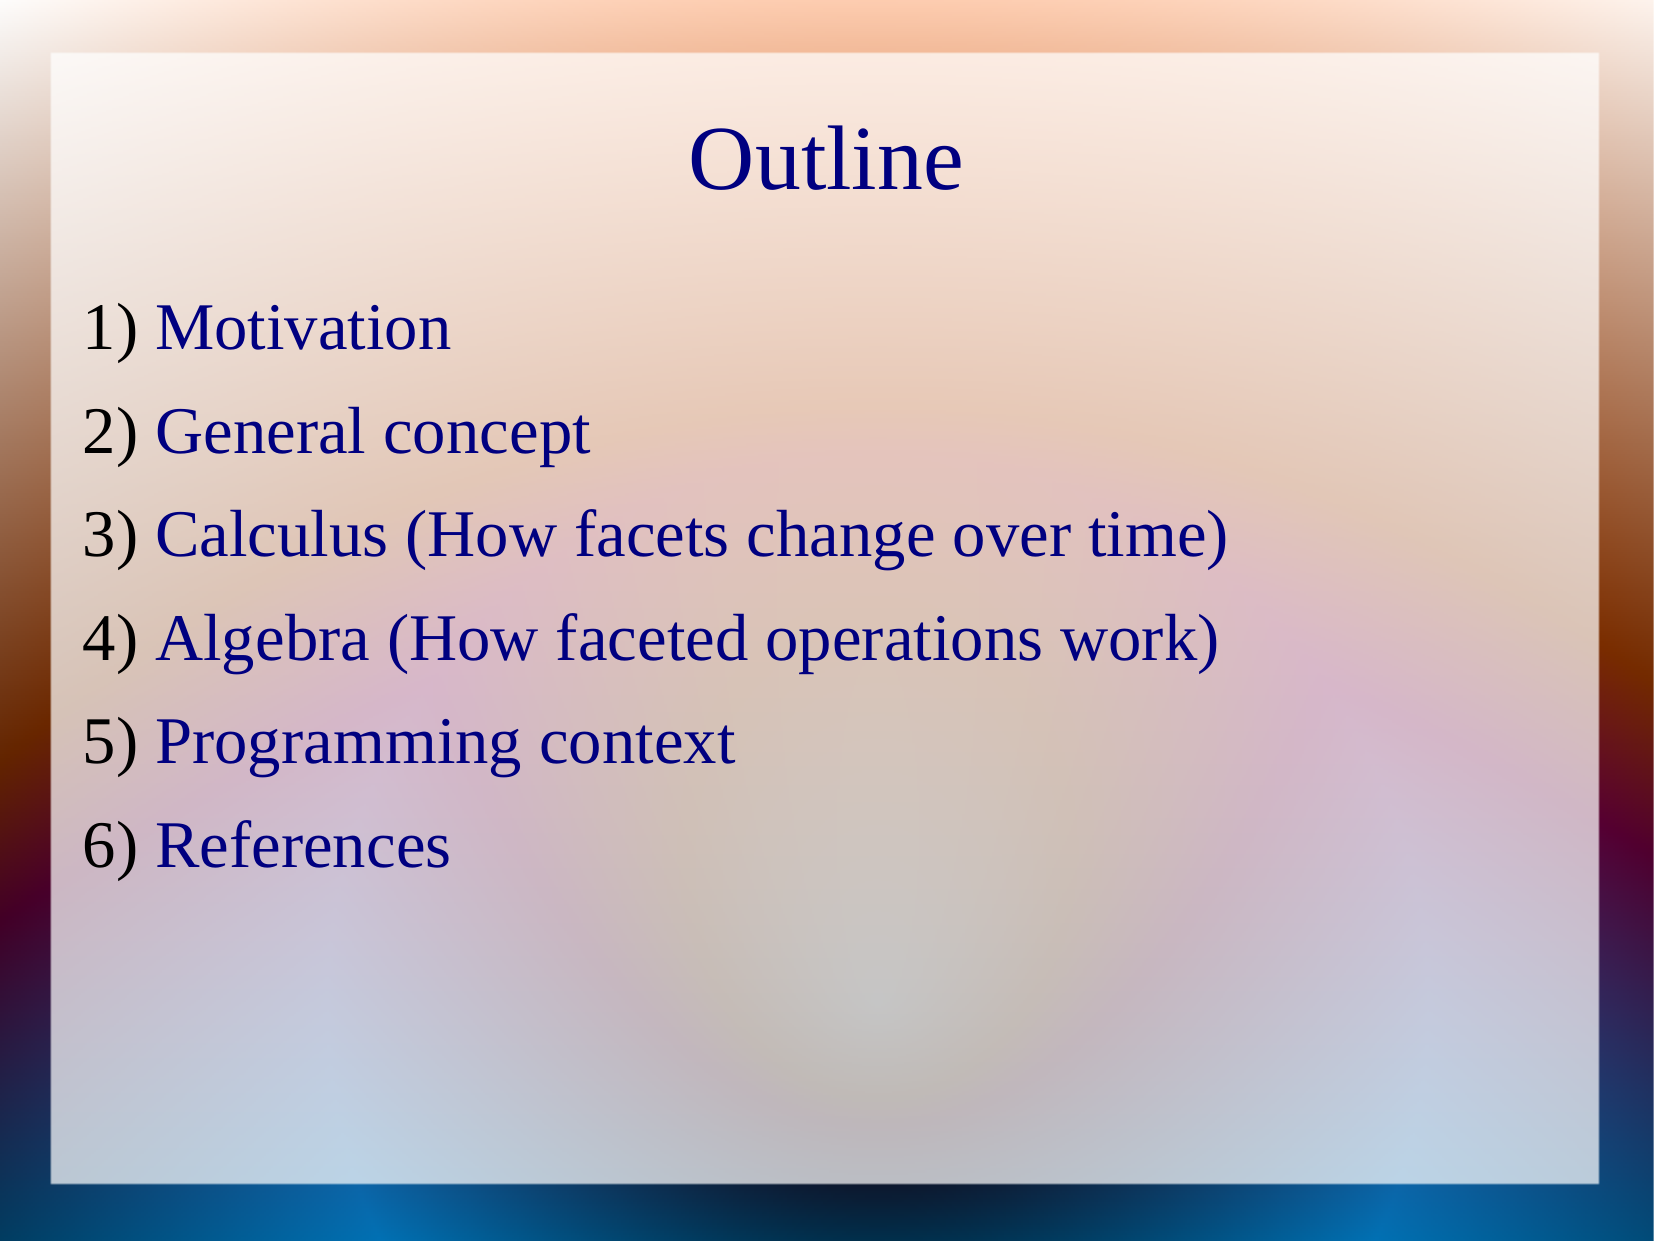

# Outline
 Motivation
 General concept
 Calculus (How facets change over time)
 Algebra (How faceted operations work)
 Programming context
 References